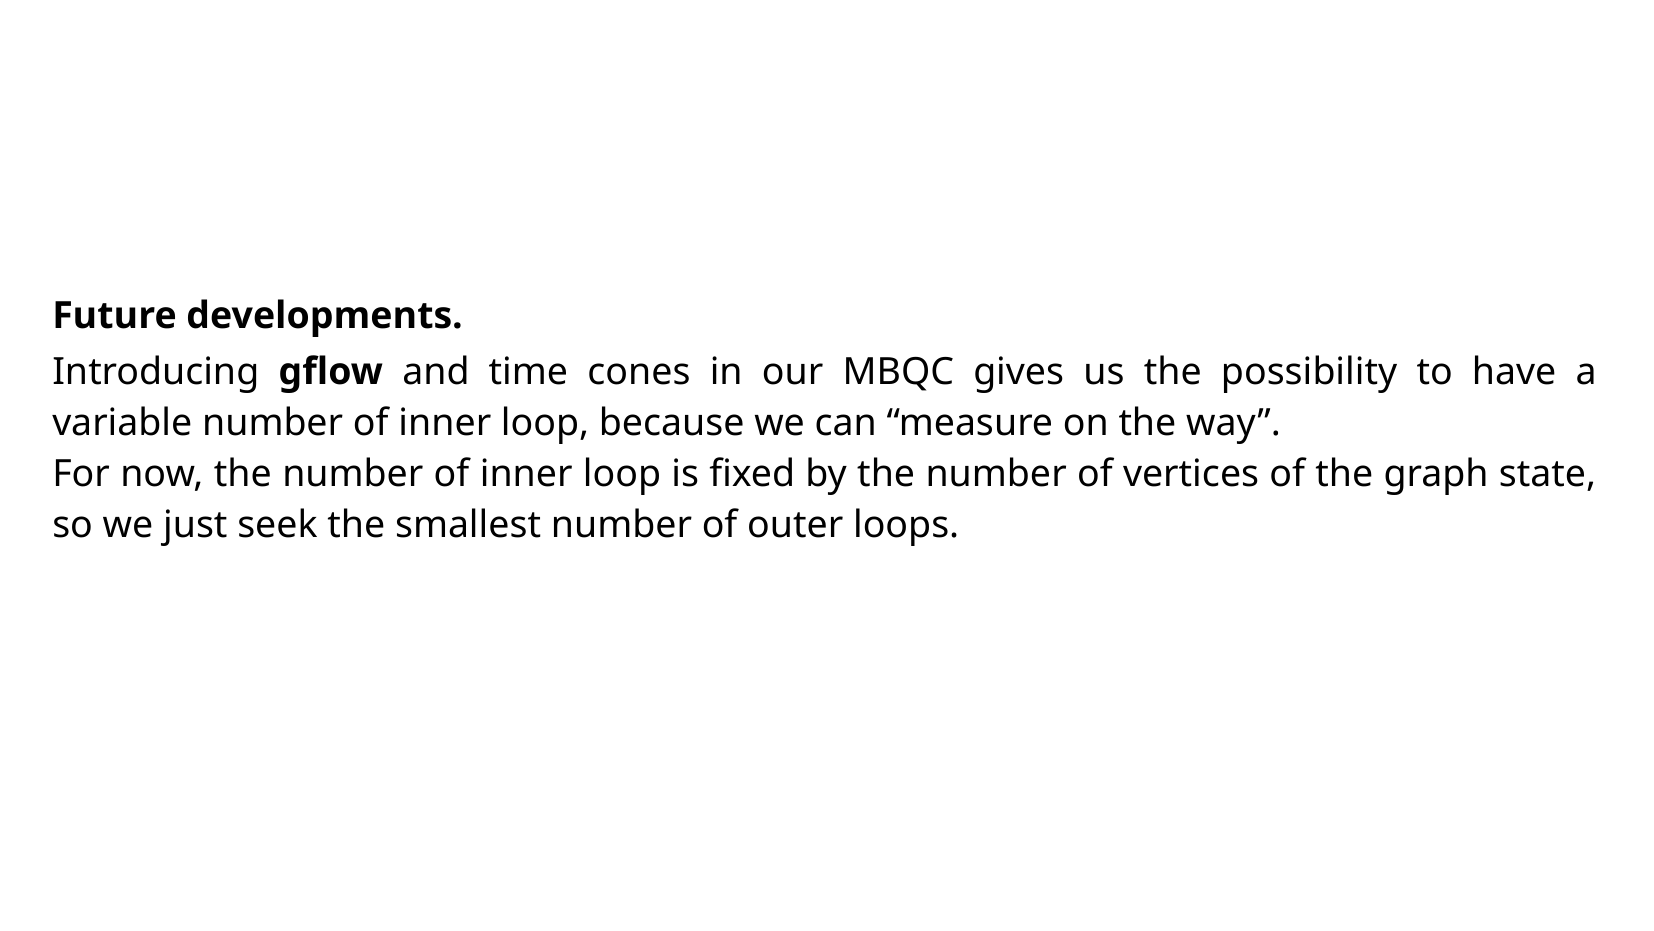

Future developments.
Introducing gflow and time cones in our MBQC gives us the possibility to have a variable number of inner loop, because we can “measure on the way”.
For now, the number of inner loop is fixed by the number of vertices of the graph state, so we just seek the smallest number of outer loops.